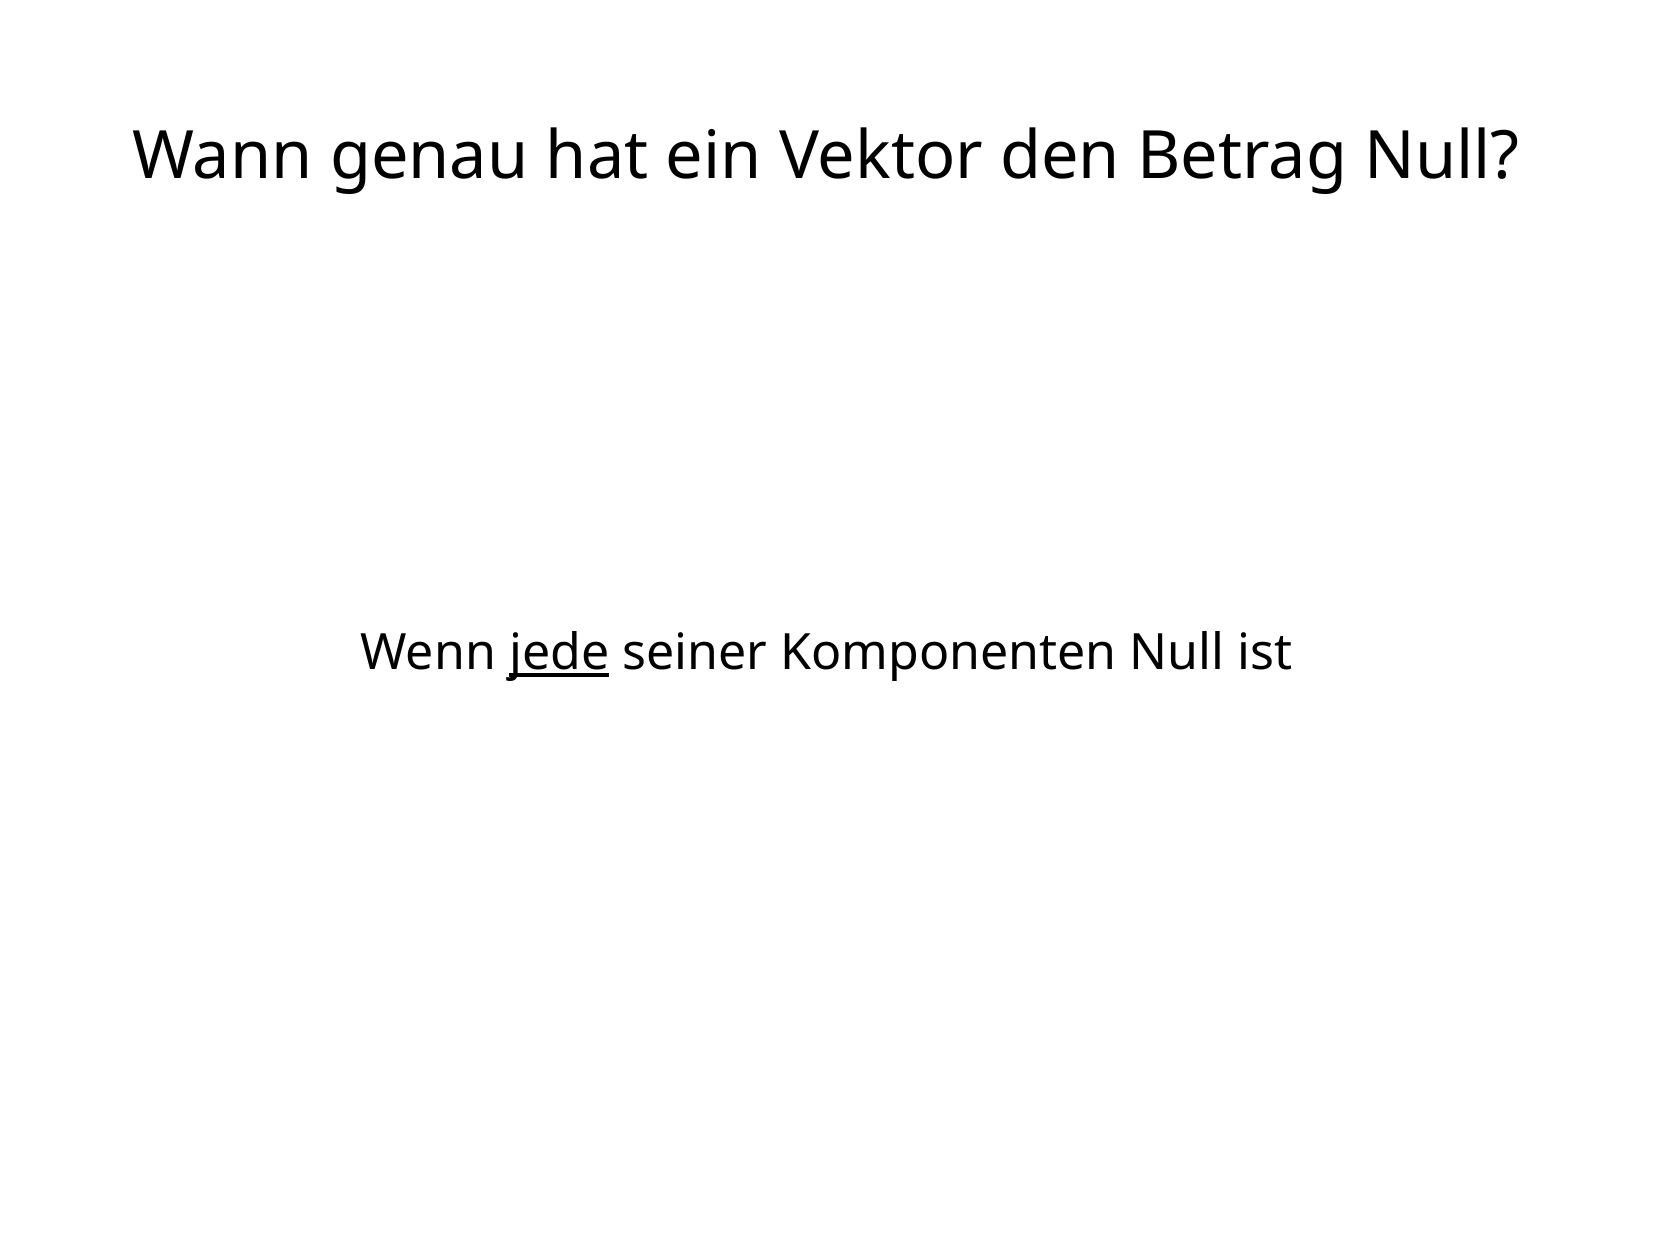

# Wann genau hat ein Vektor den Betrag Null?
Wenn jede seiner Komponenten Null ist